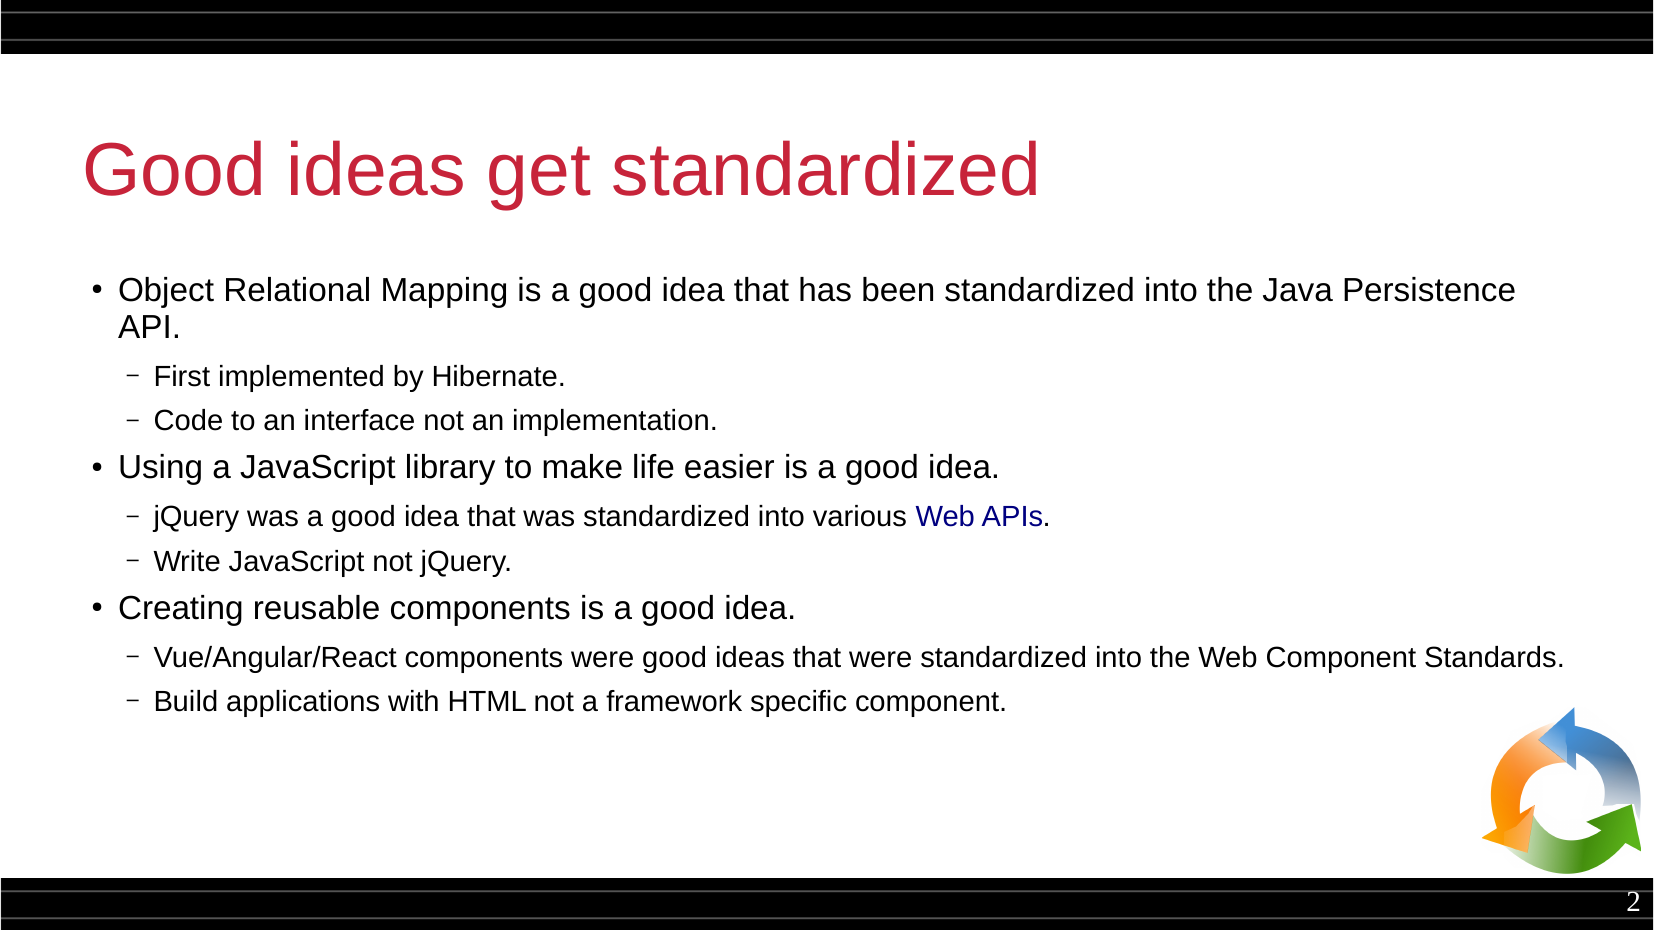

# Good ideas get standardized
Object Relational Mapping is a good idea that has been standardized into the Java Persistence API.
First implemented by Hibernate.
Code to an interface not an implementation.
Using a JavaScript library to make life easier is a good idea.
jQuery was a good idea that was standardized into various Web APIs.
Write JavaScript not jQuery.
Creating reusable components is a good idea.
Vue/Angular/React components were good ideas that were standardized into the Web Component Standards.
Build applications with HTML not a framework specific component.